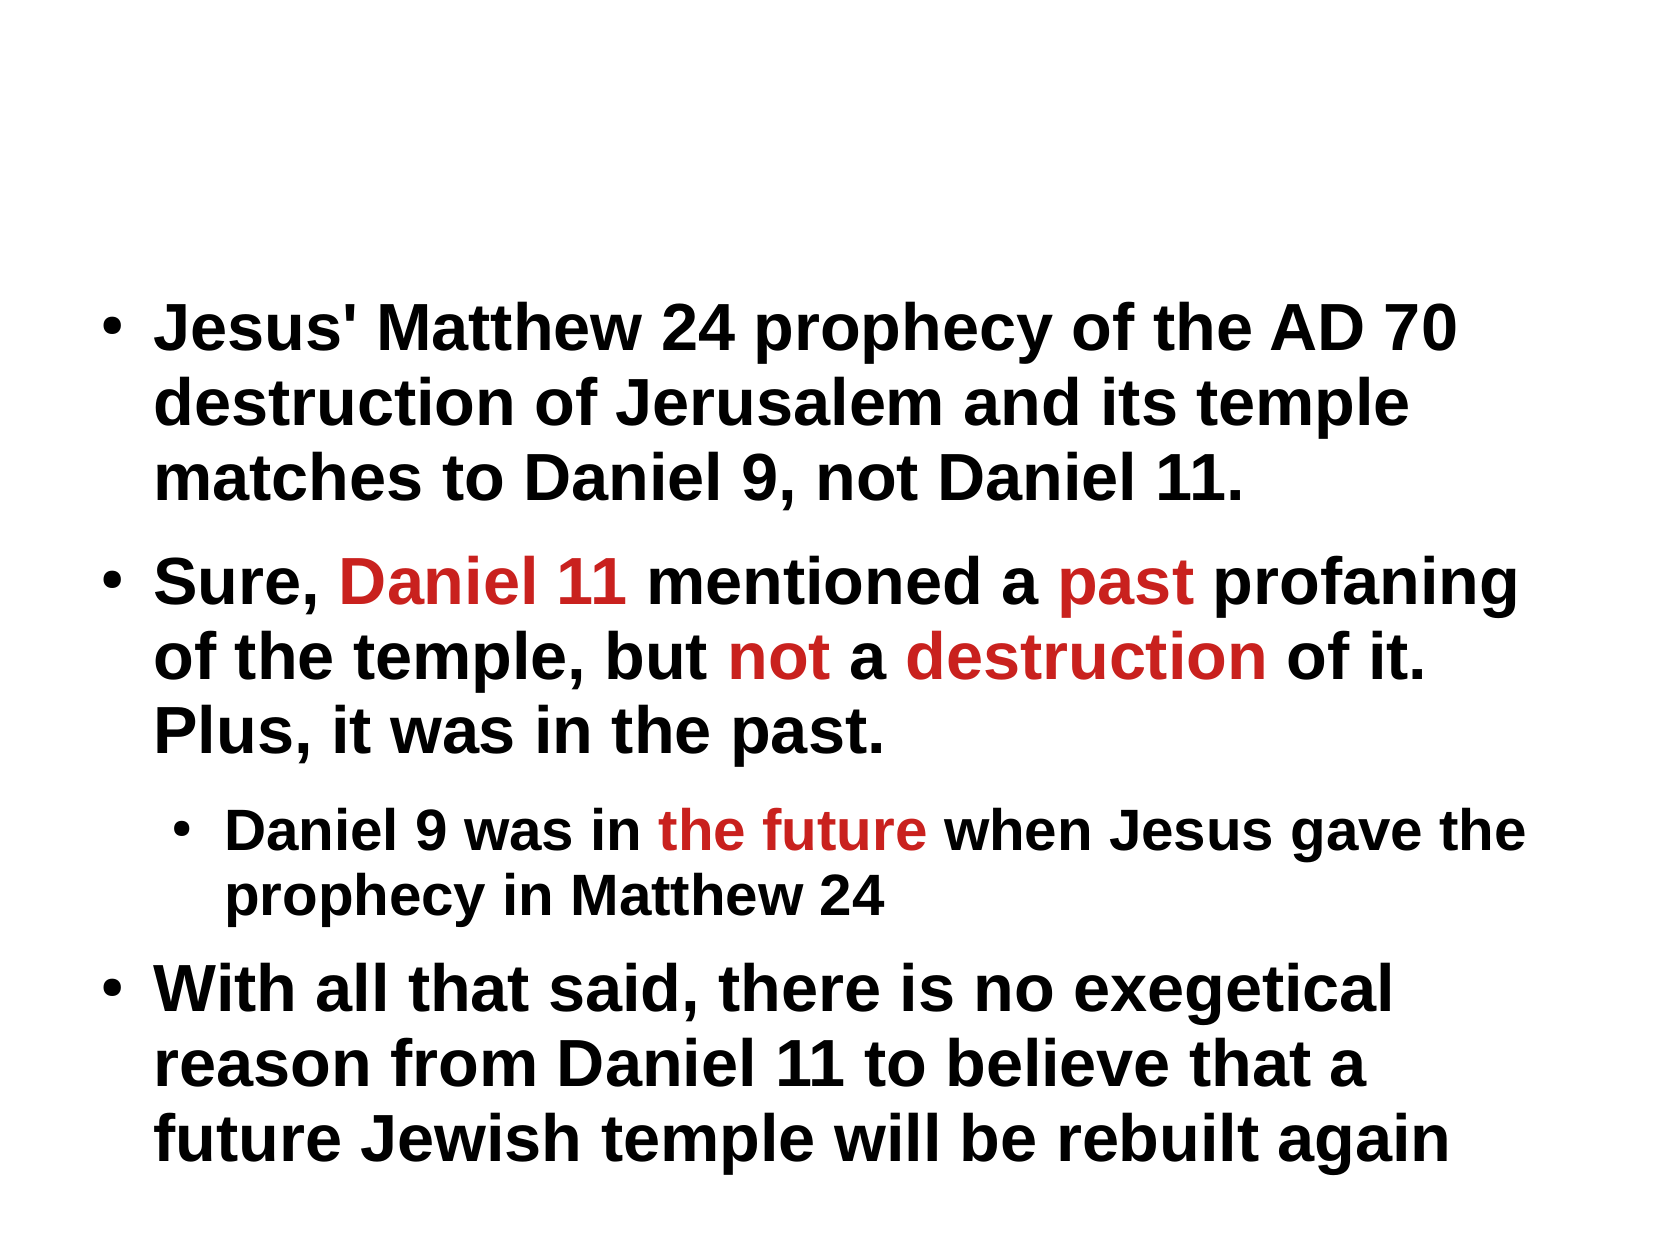

#
Jesus' Matthew 24 prophecy of the AD 70 destruction of Jerusalem and its temple matches to Daniel 9, not Daniel 11.
Sure, Daniel 11 mentioned a past profaning of the temple, but not a destruction of it.
Plus, it was in the past.
Daniel 9 was in the future when Jesus gave the prophecy in Matthew 24
With all that said, there is no exegetical reason from Daniel 11 to believe that a future Jewish temple will be rebuilt again